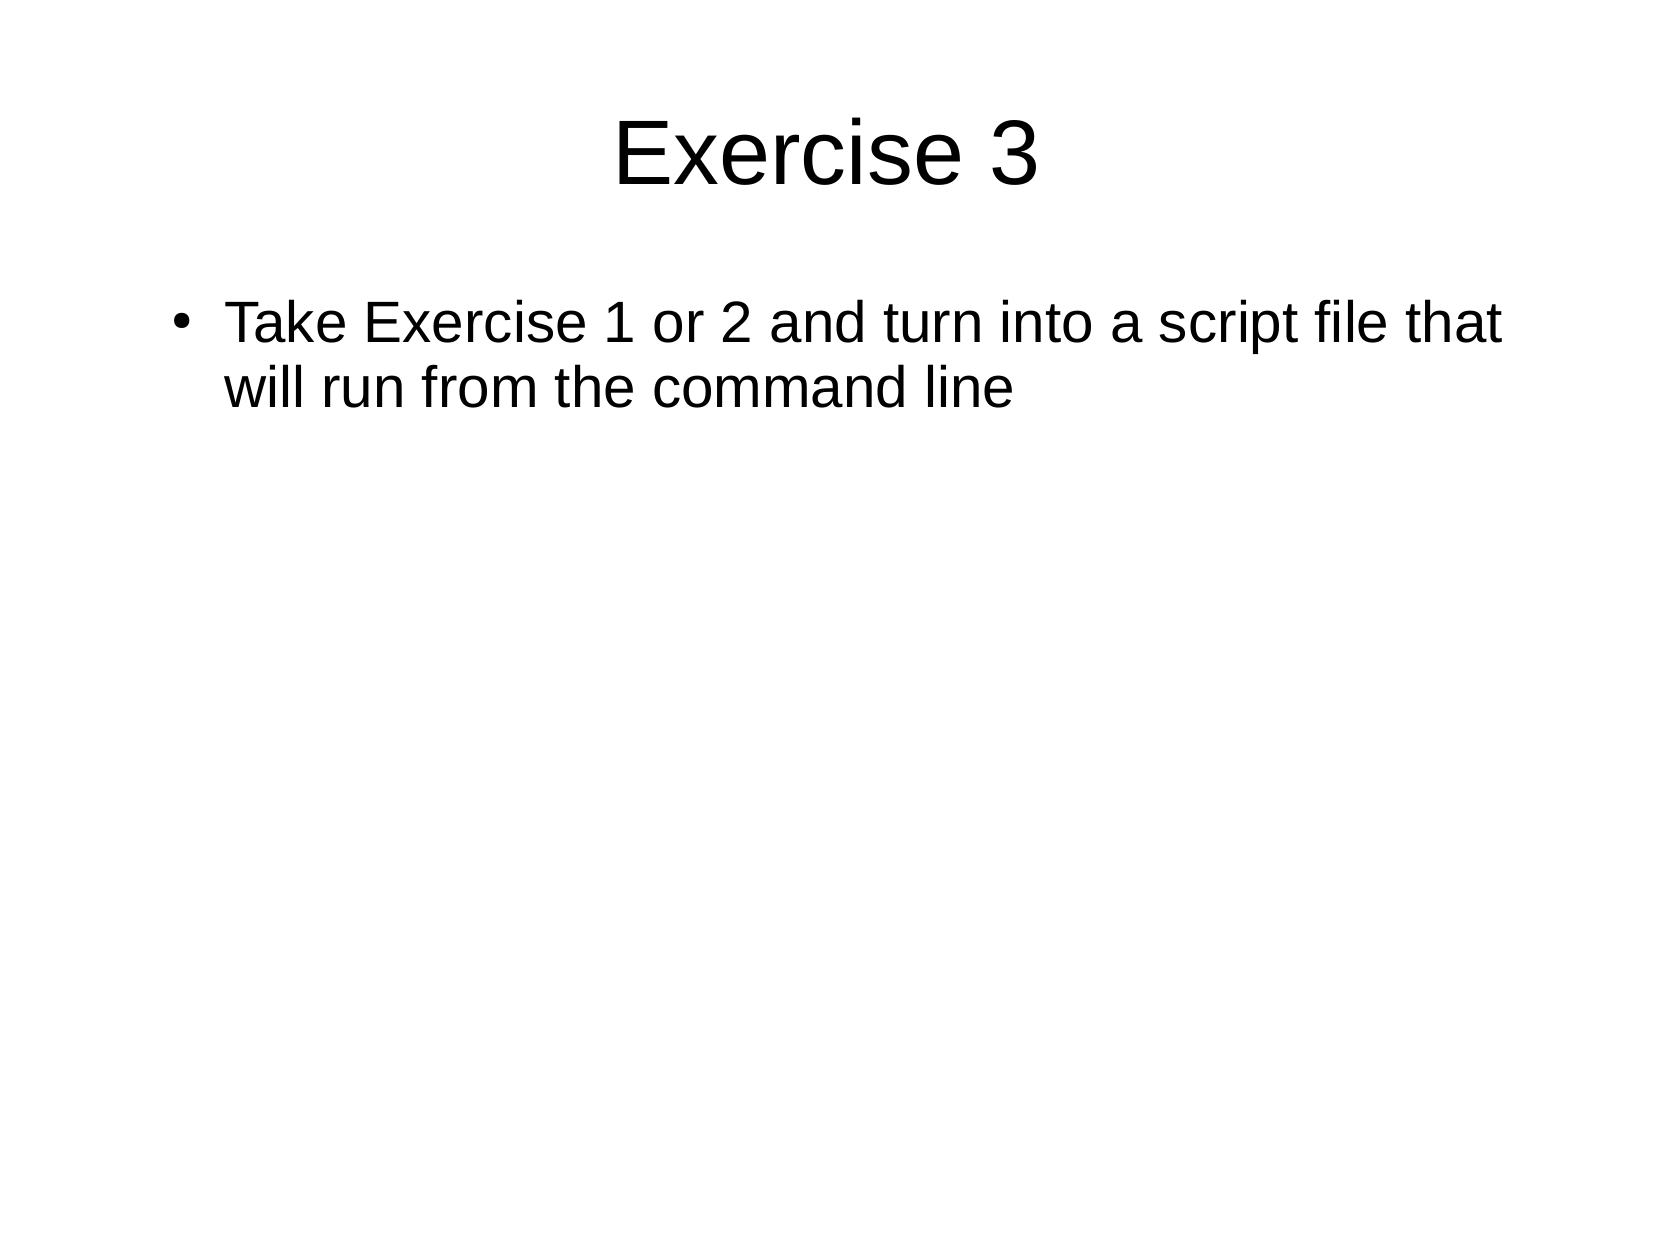

# Exercise 3
Take Exercise 1 or 2 and turn into a script file that will run from the command line